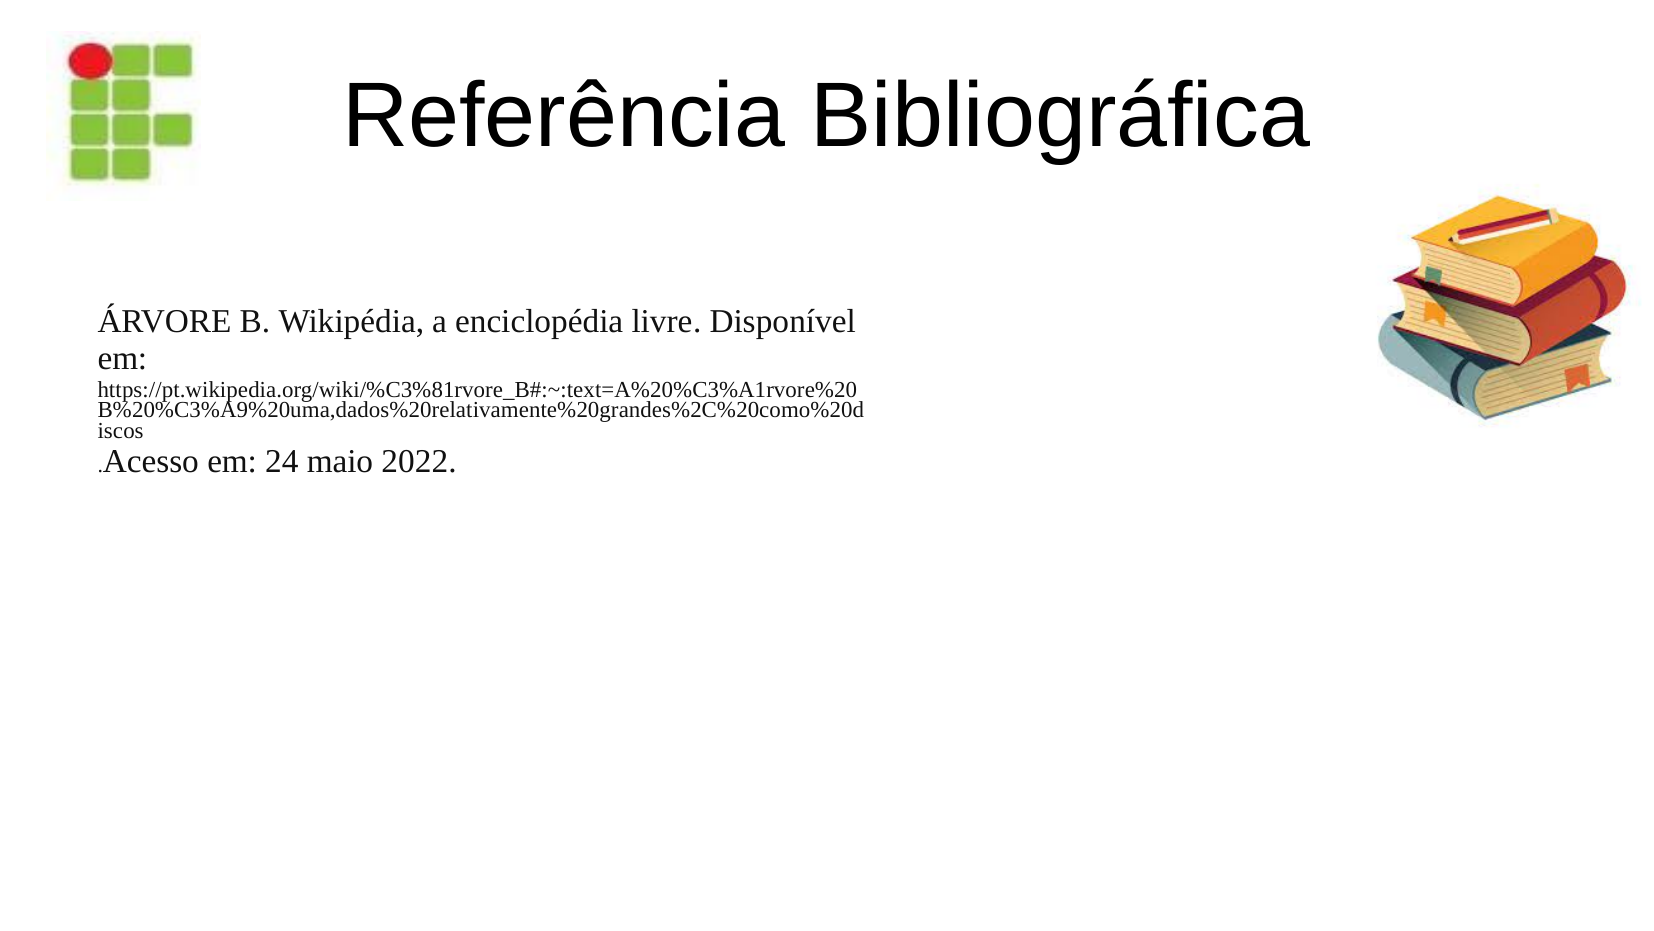

# Referência Bibliográfica
ÁRVORE B. Wikipédia, a enciclopédia livre. Disponível em:https://pt.wikipedia.org/wiki/%C3%81rvore_B#:~:text=A%20%C3%A1rvore%20B%20%C3%A9%20uma,dados%20relativamente%20grandes%2C%20como%20discos.Acesso em: 24 maio 2022.